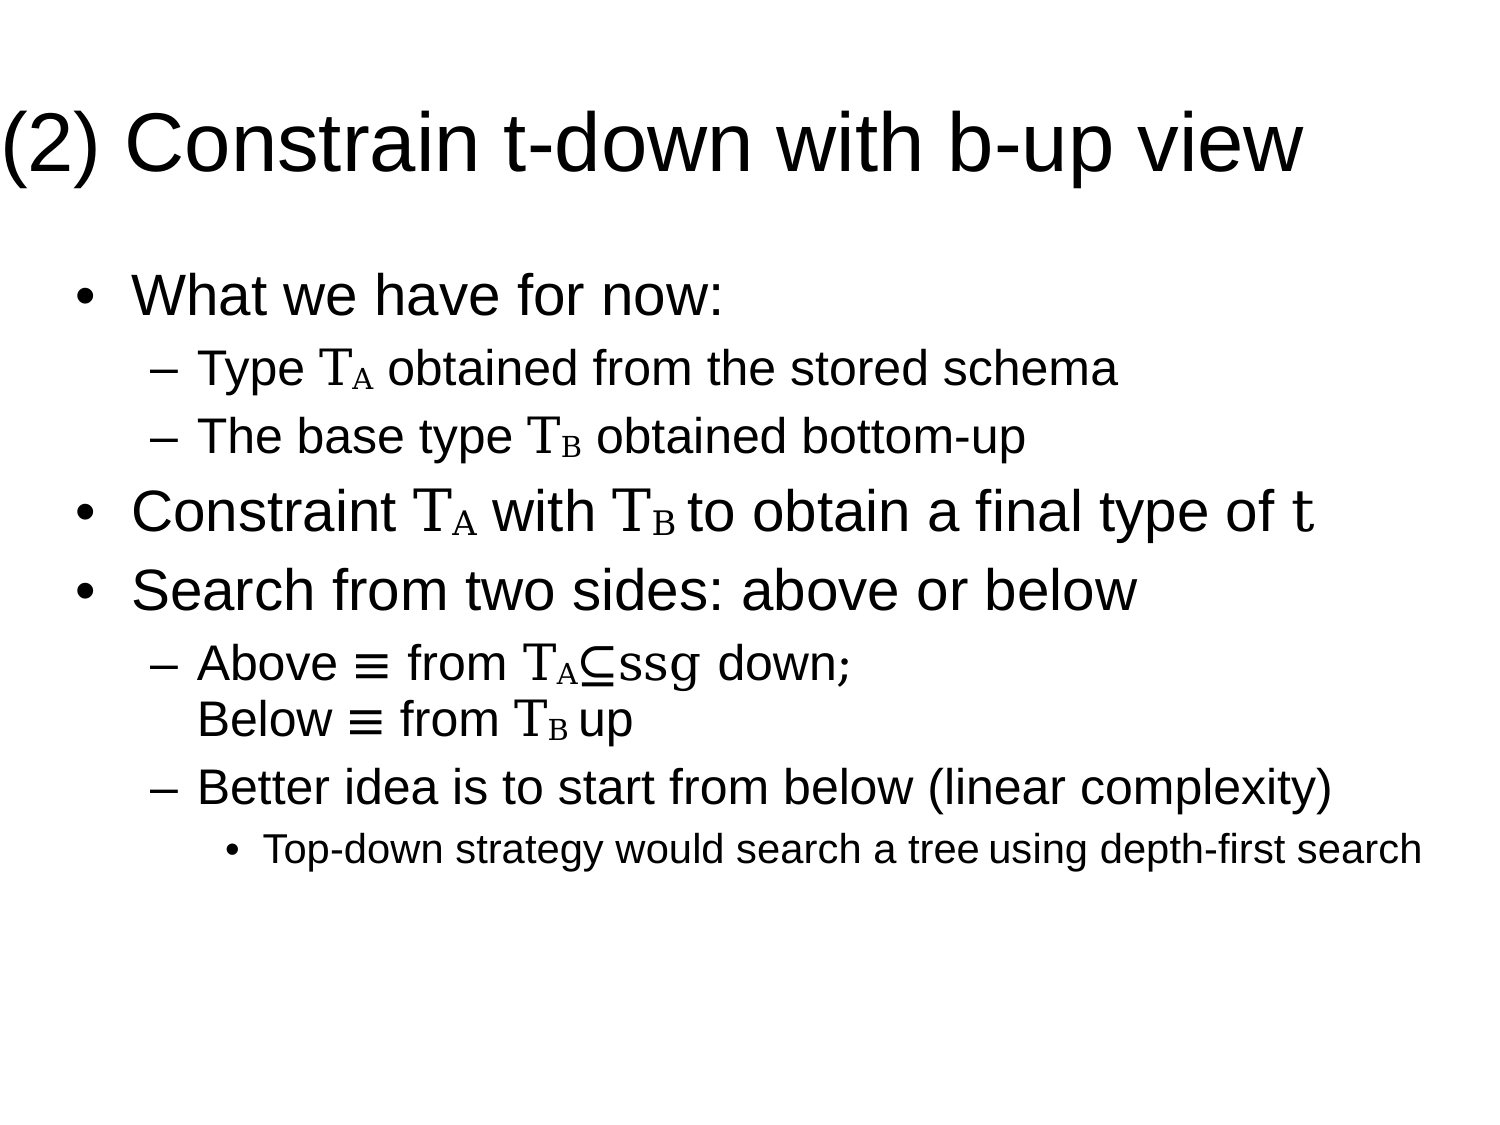

# (2) Constrain t-down with b-up view
What we have for now:
Type TA obtained from the stored schema
The base type TB obtained bottom-up
Constraint TA with TB to obtain a final type of t
Search from two sides: above or below
Above ≡ from TA⊆ssg down; Below ≡ from TB up
Better idea is to start from below (linear complexity)
Top-down strategy would search a tree using depth-first search